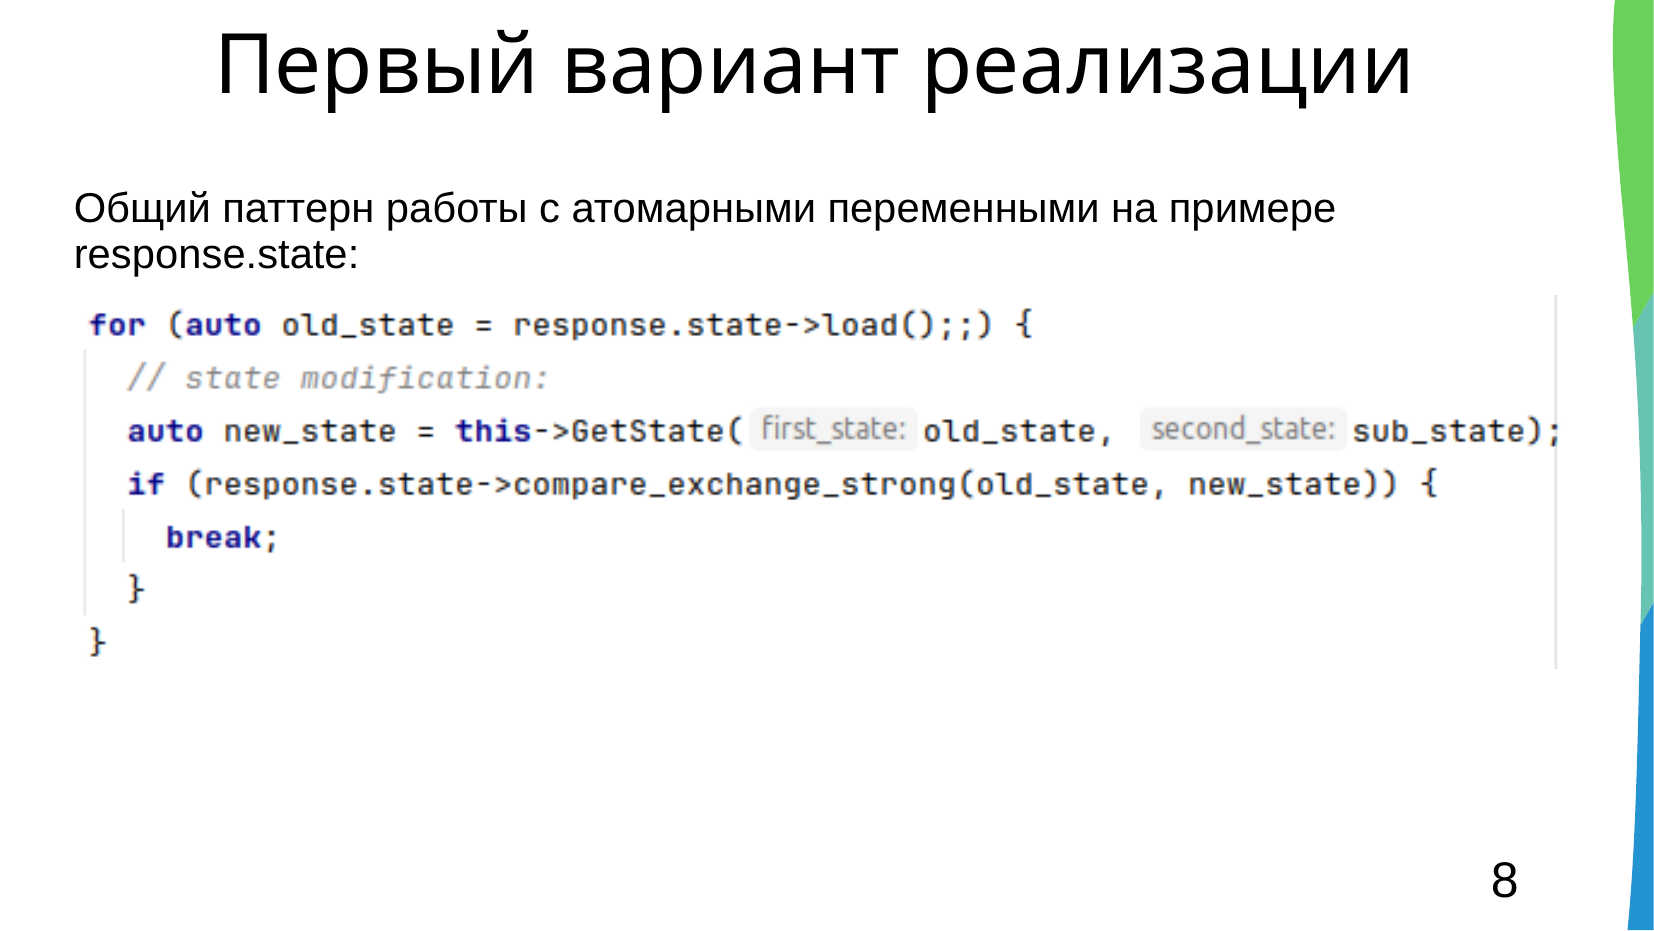

# Первый вариант реализации
Общий паттерн работы с атомарными переменными на примере response.state: